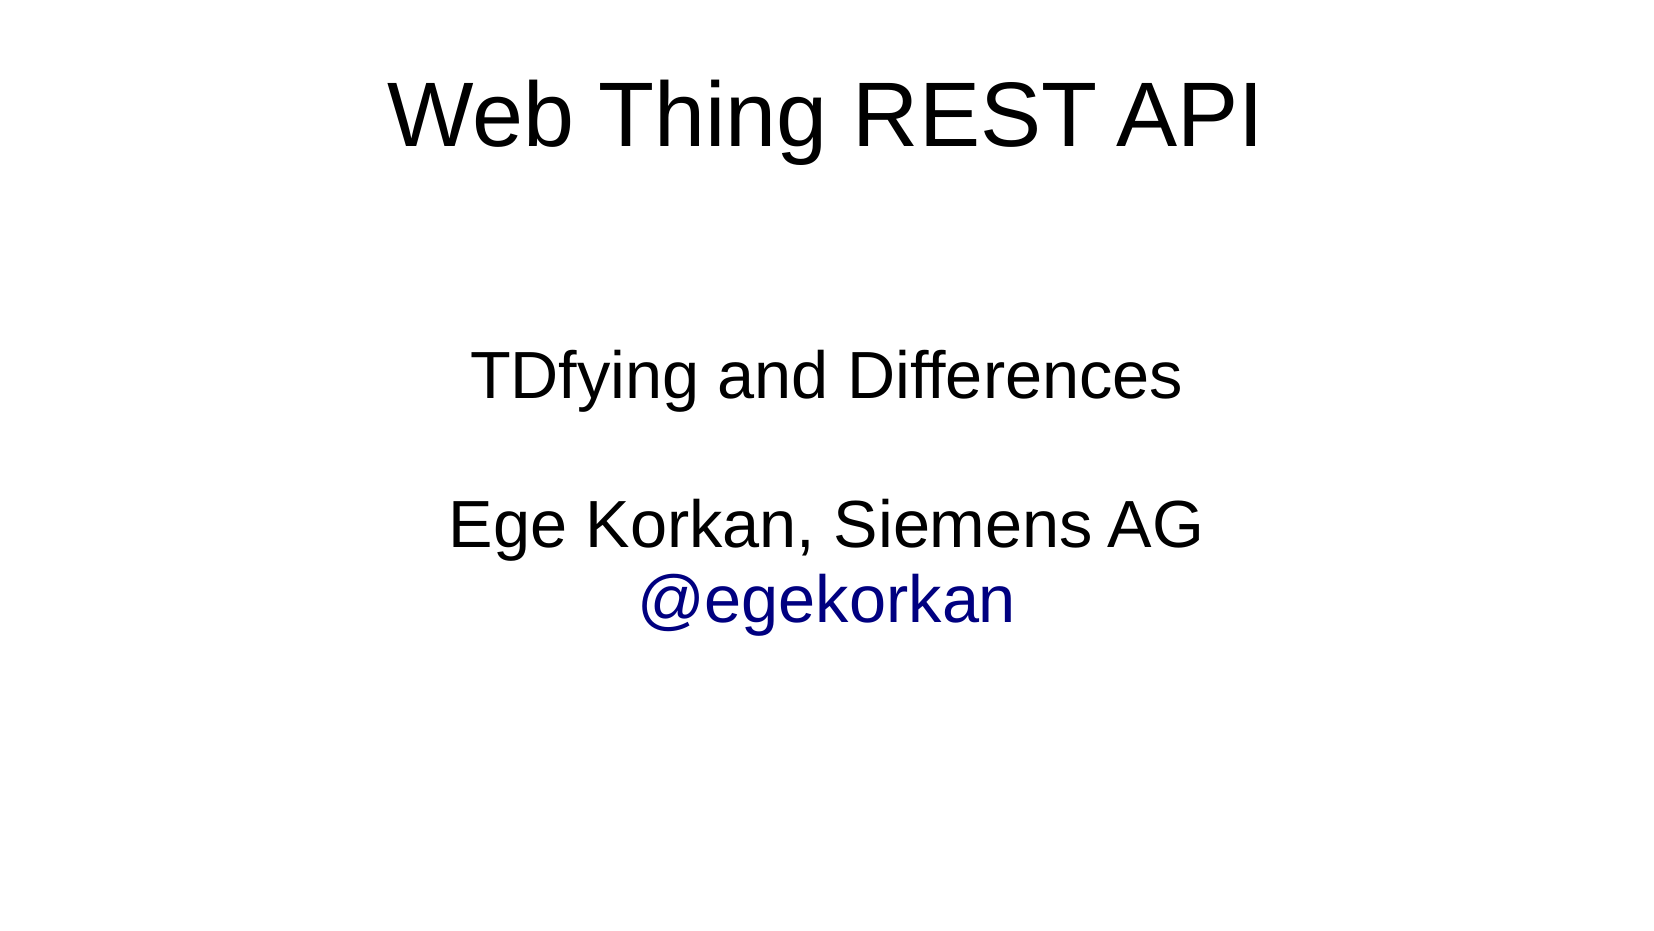

# Web Thing REST API
TDfying and Differences
Ege Korkan, Siemens AG
@egekorkan